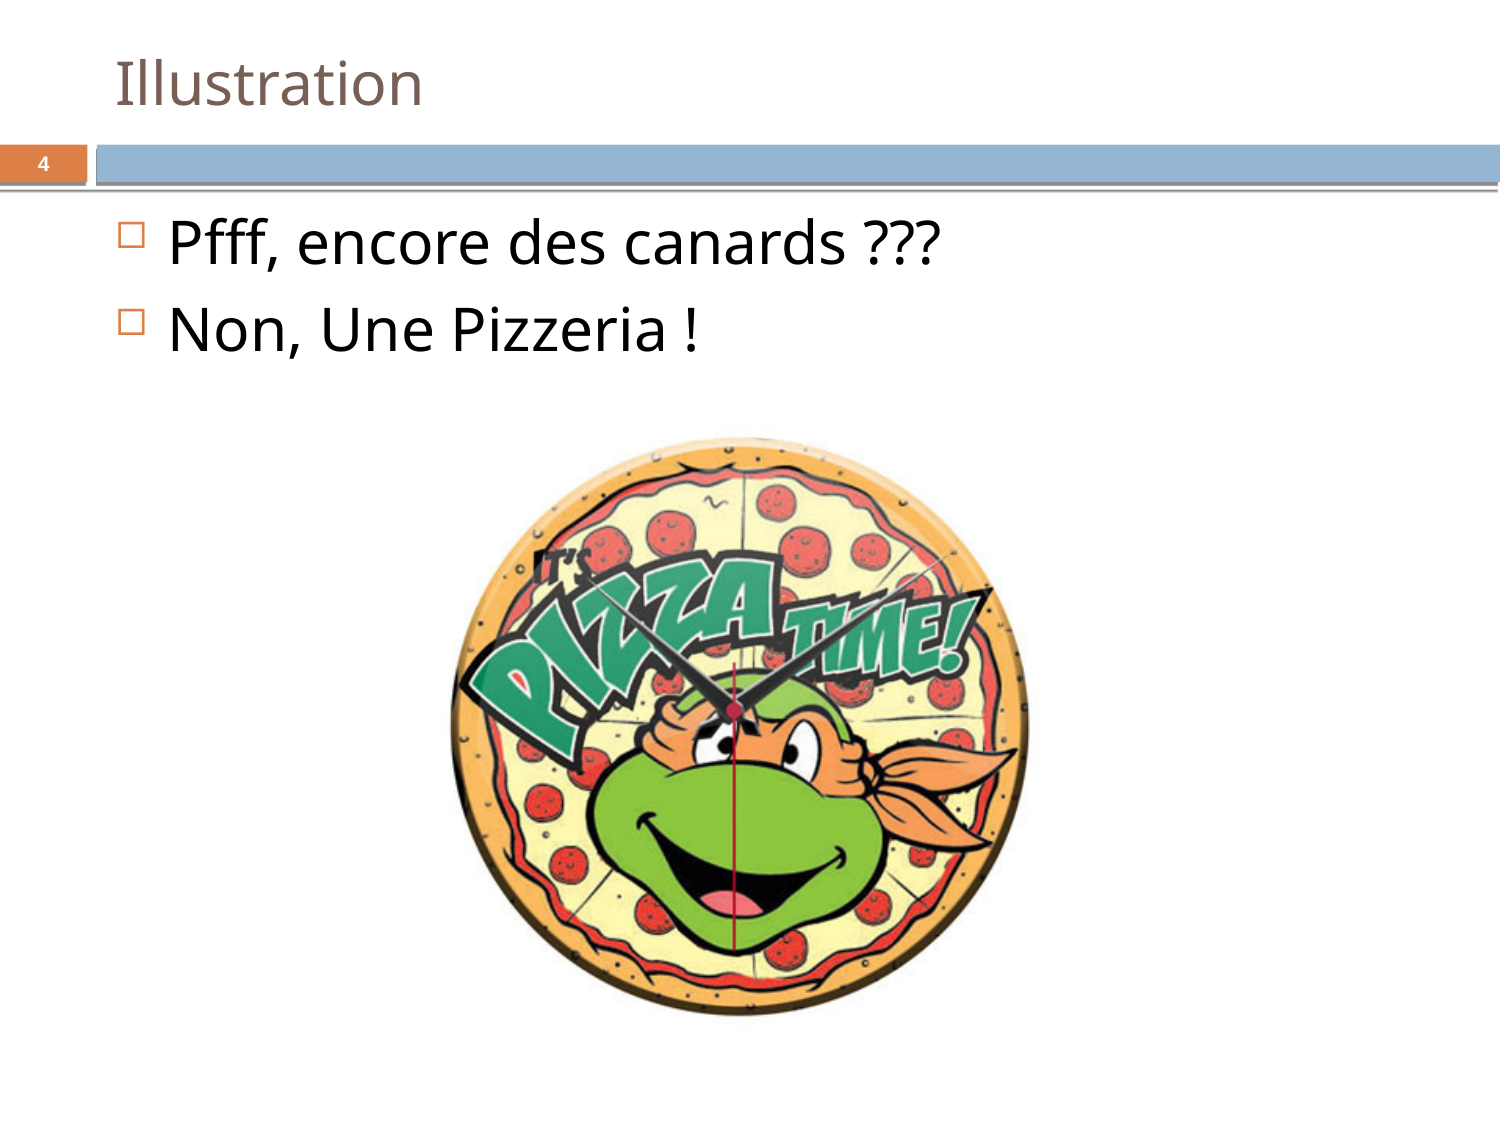

# Illustration
Pfff, encore des canards ???
Non, Une Pizzeria !